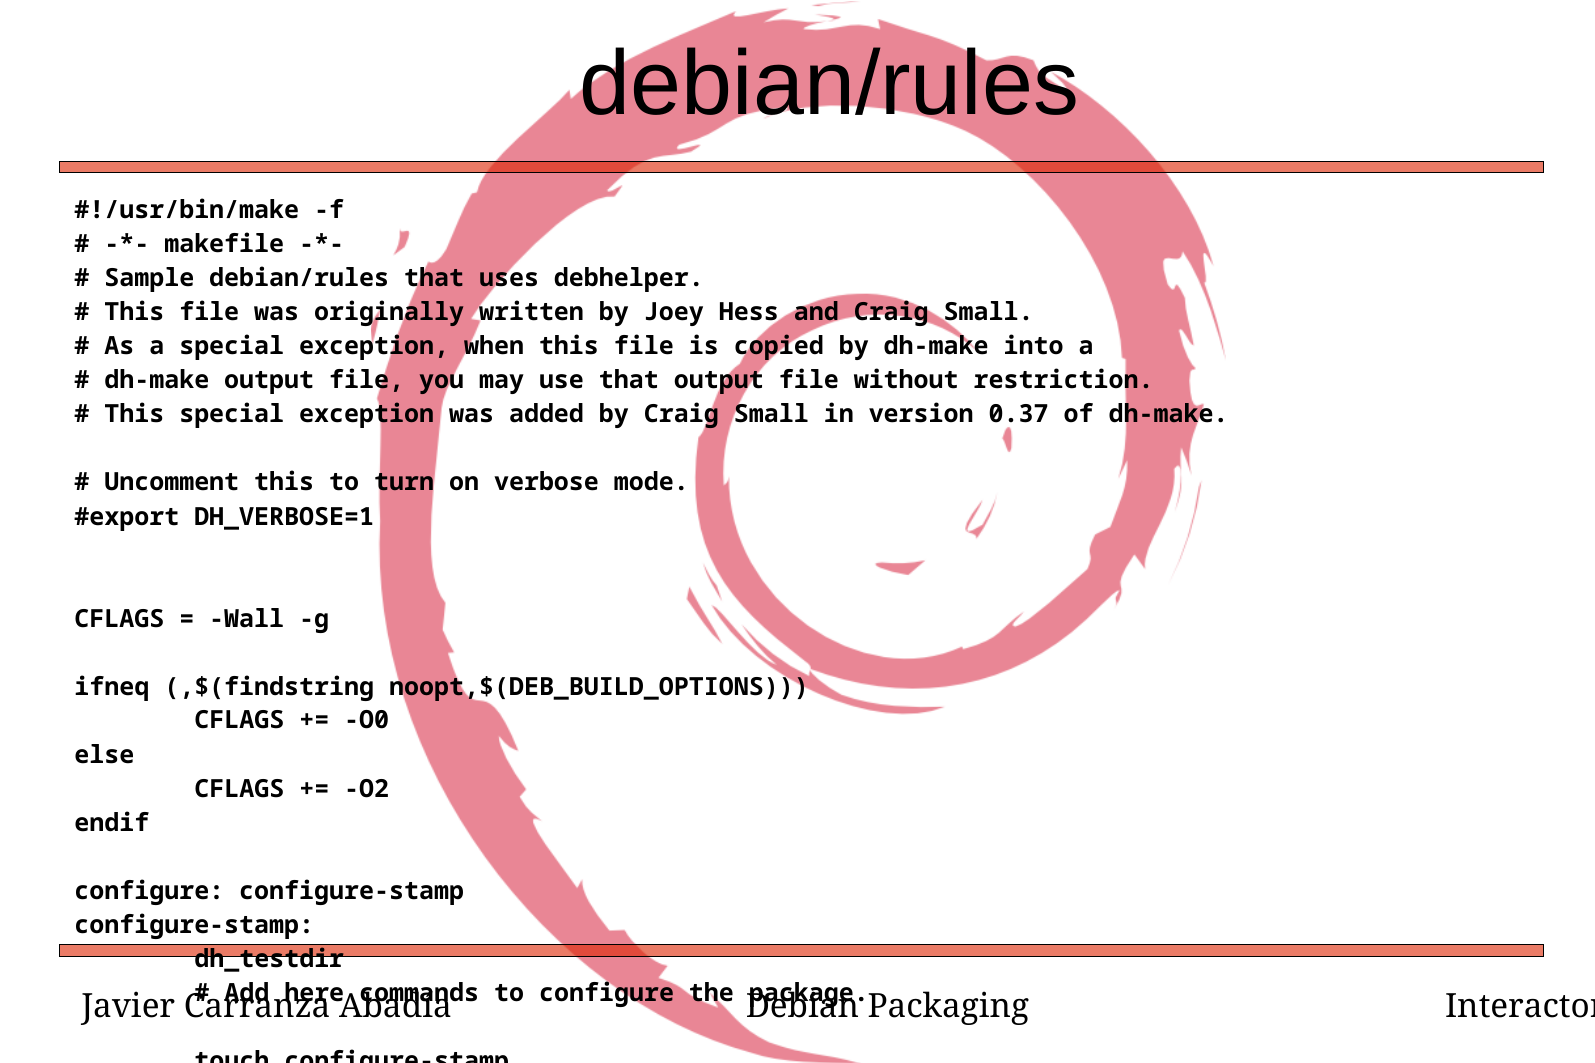

# debian/rules
#!/usr/bin/make -f
# -*- makefile -*-
# Sample debian/rules that uses debhelper.
# This file was originally written by Joey Hess and Craig Small.
# As a special exception, when this file is copied by dh-make into a
# dh-make output file, you may use that output file without restriction.
# This special exception was added by Craig Small in version 0.37 of dh-make.
# Uncomment this to turn on verbose mode.
#export DH_VERBOSE=1
CFLAGS = -Wall -g
ifneq (,$(findstring noopt,$(DEB_BUILD_OPTIONS)))
 CFLAGS += -O0
else
 CFLAGS += -O2
endif
configure: configure-stamp
configure-stamp:
 dh_testdir
 # Add here commands to configure the package.
 touch configure-stamp
Javier Carranza Abadía				Debian Packaging 						 Interactors